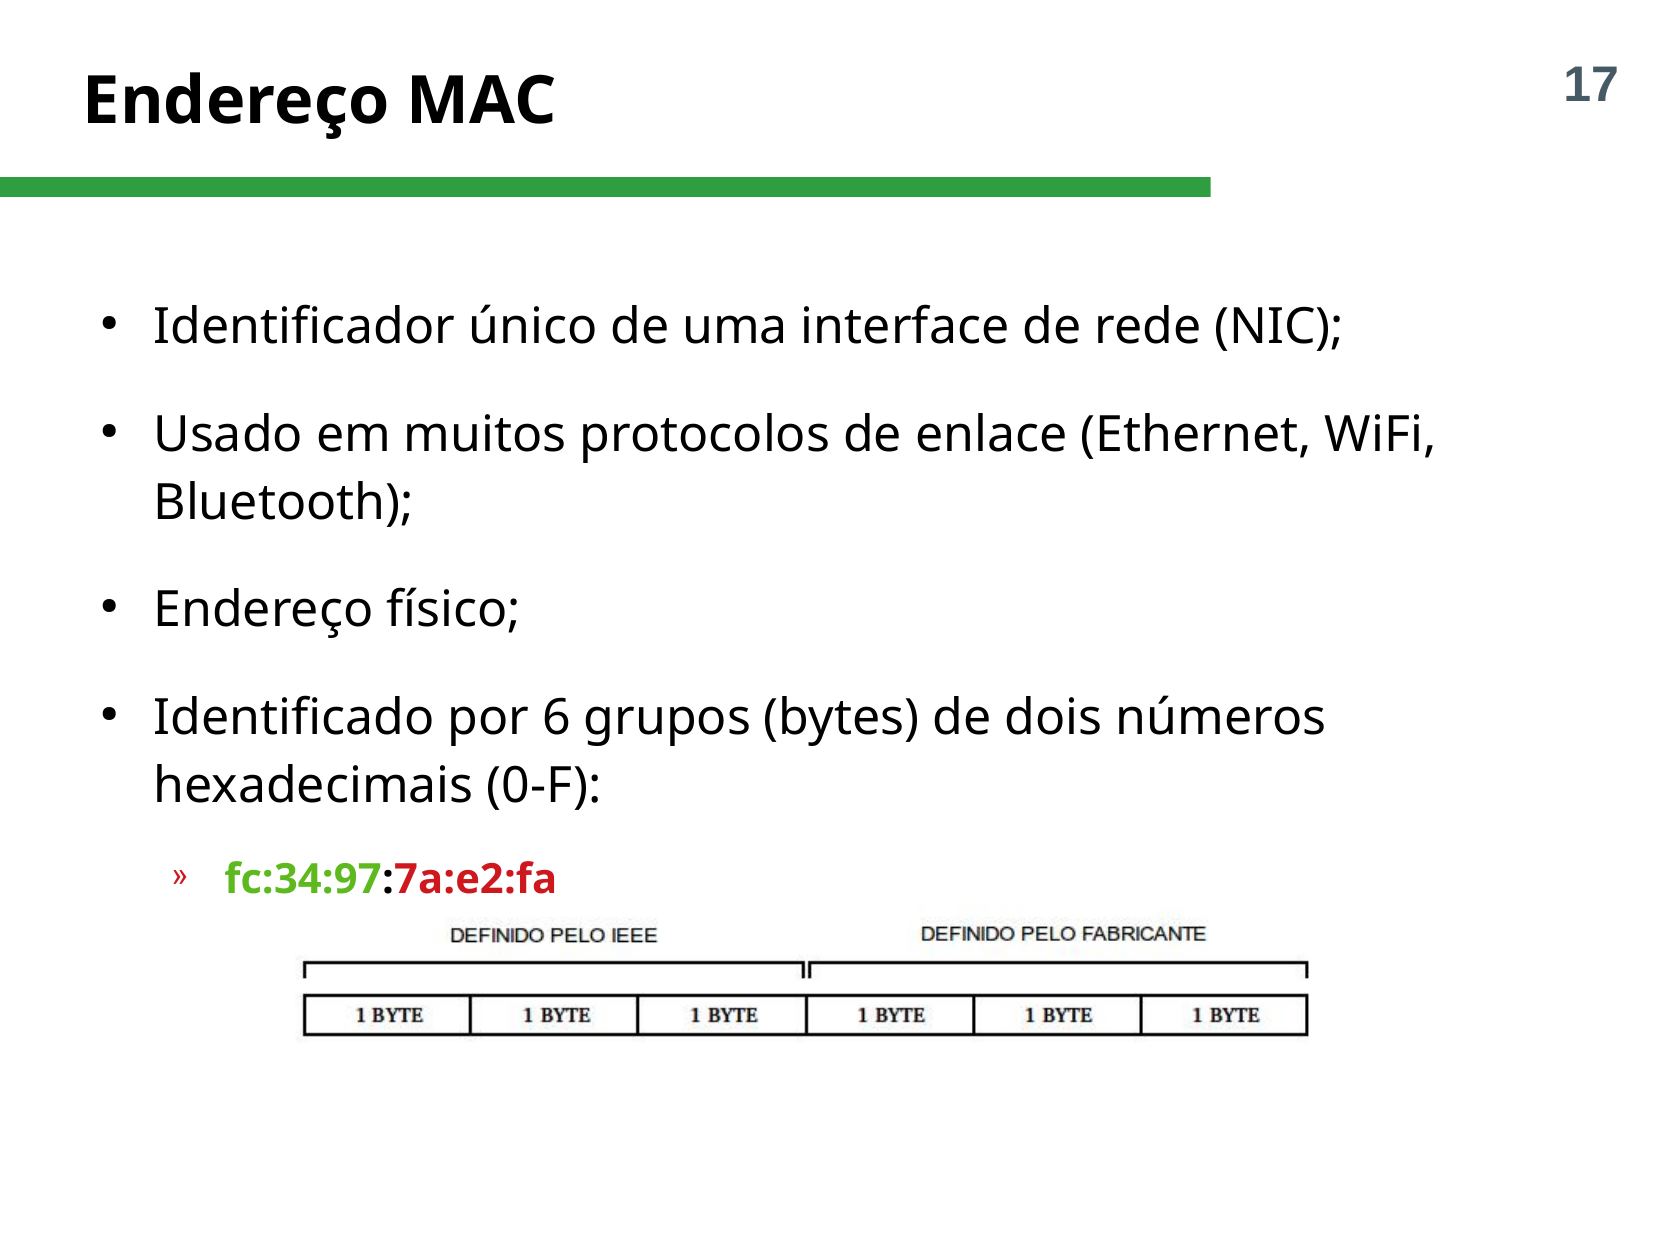

# Endereço MAC
Identificador único de uma interface de rede (NIC);
Usado em muitos protocolos de enlace (Ethernet, WiFi, Bluetooth);
Endereço físico;
Identificado por 6 grupos (bytes) de dois números hexadecimais (0-F):
fc:34:97:7a:e2:fa